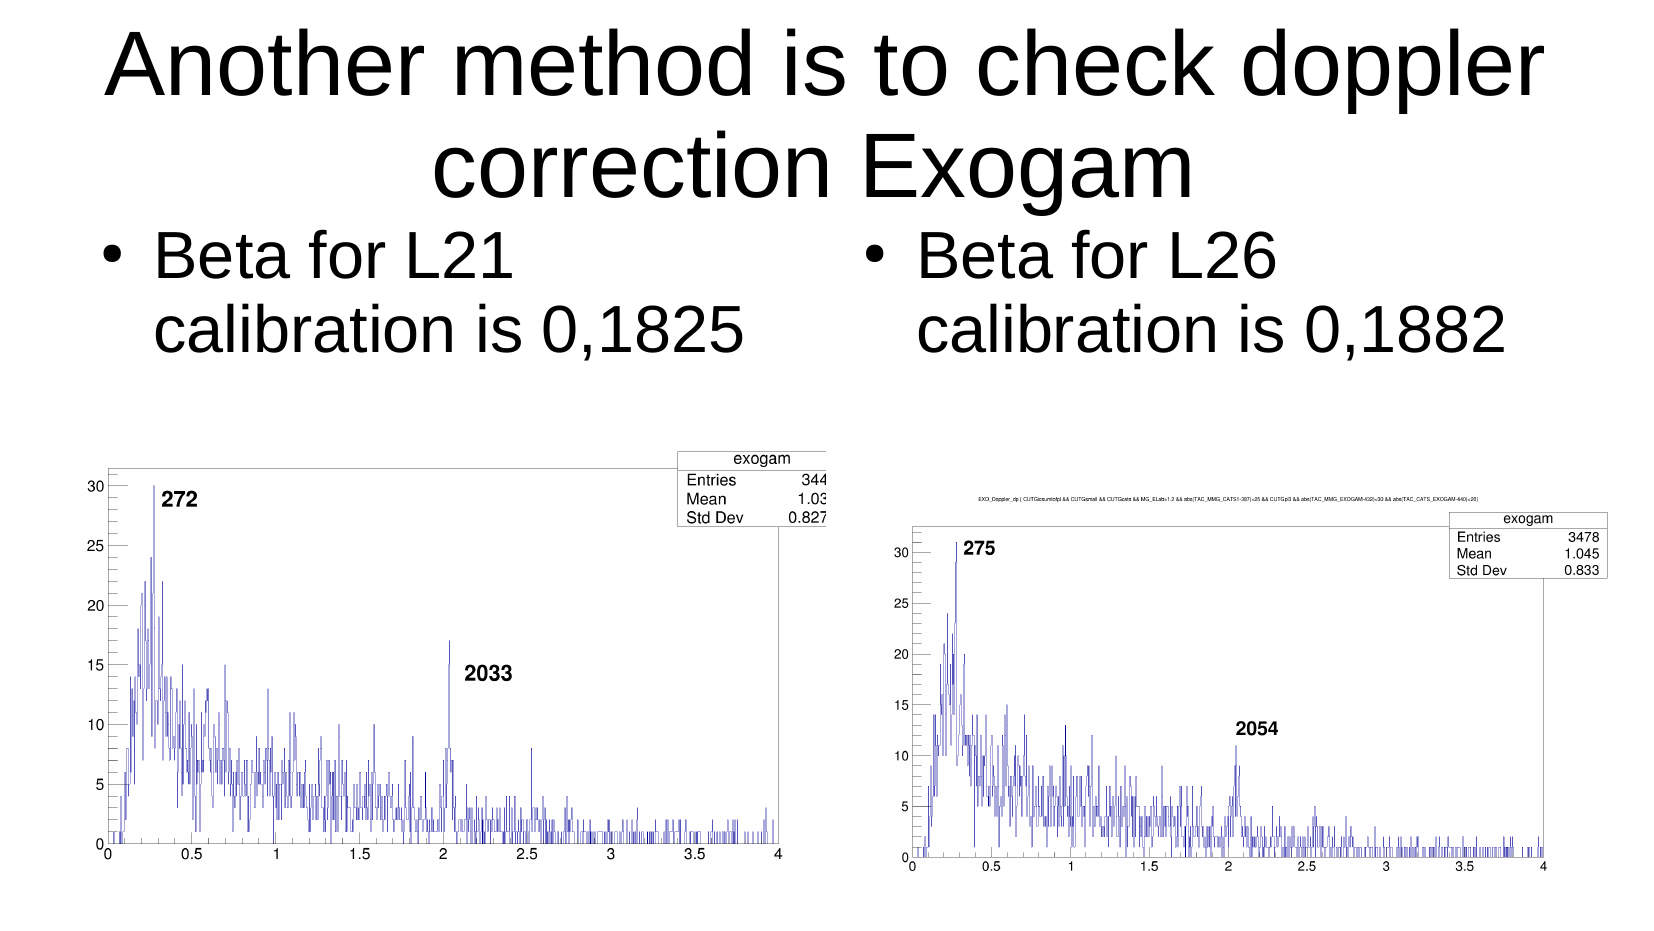

# Another method is to check doppler correction Exogam
Beta for L21 calibration is 0,1825
Beta for L26 calibration is 0,1882